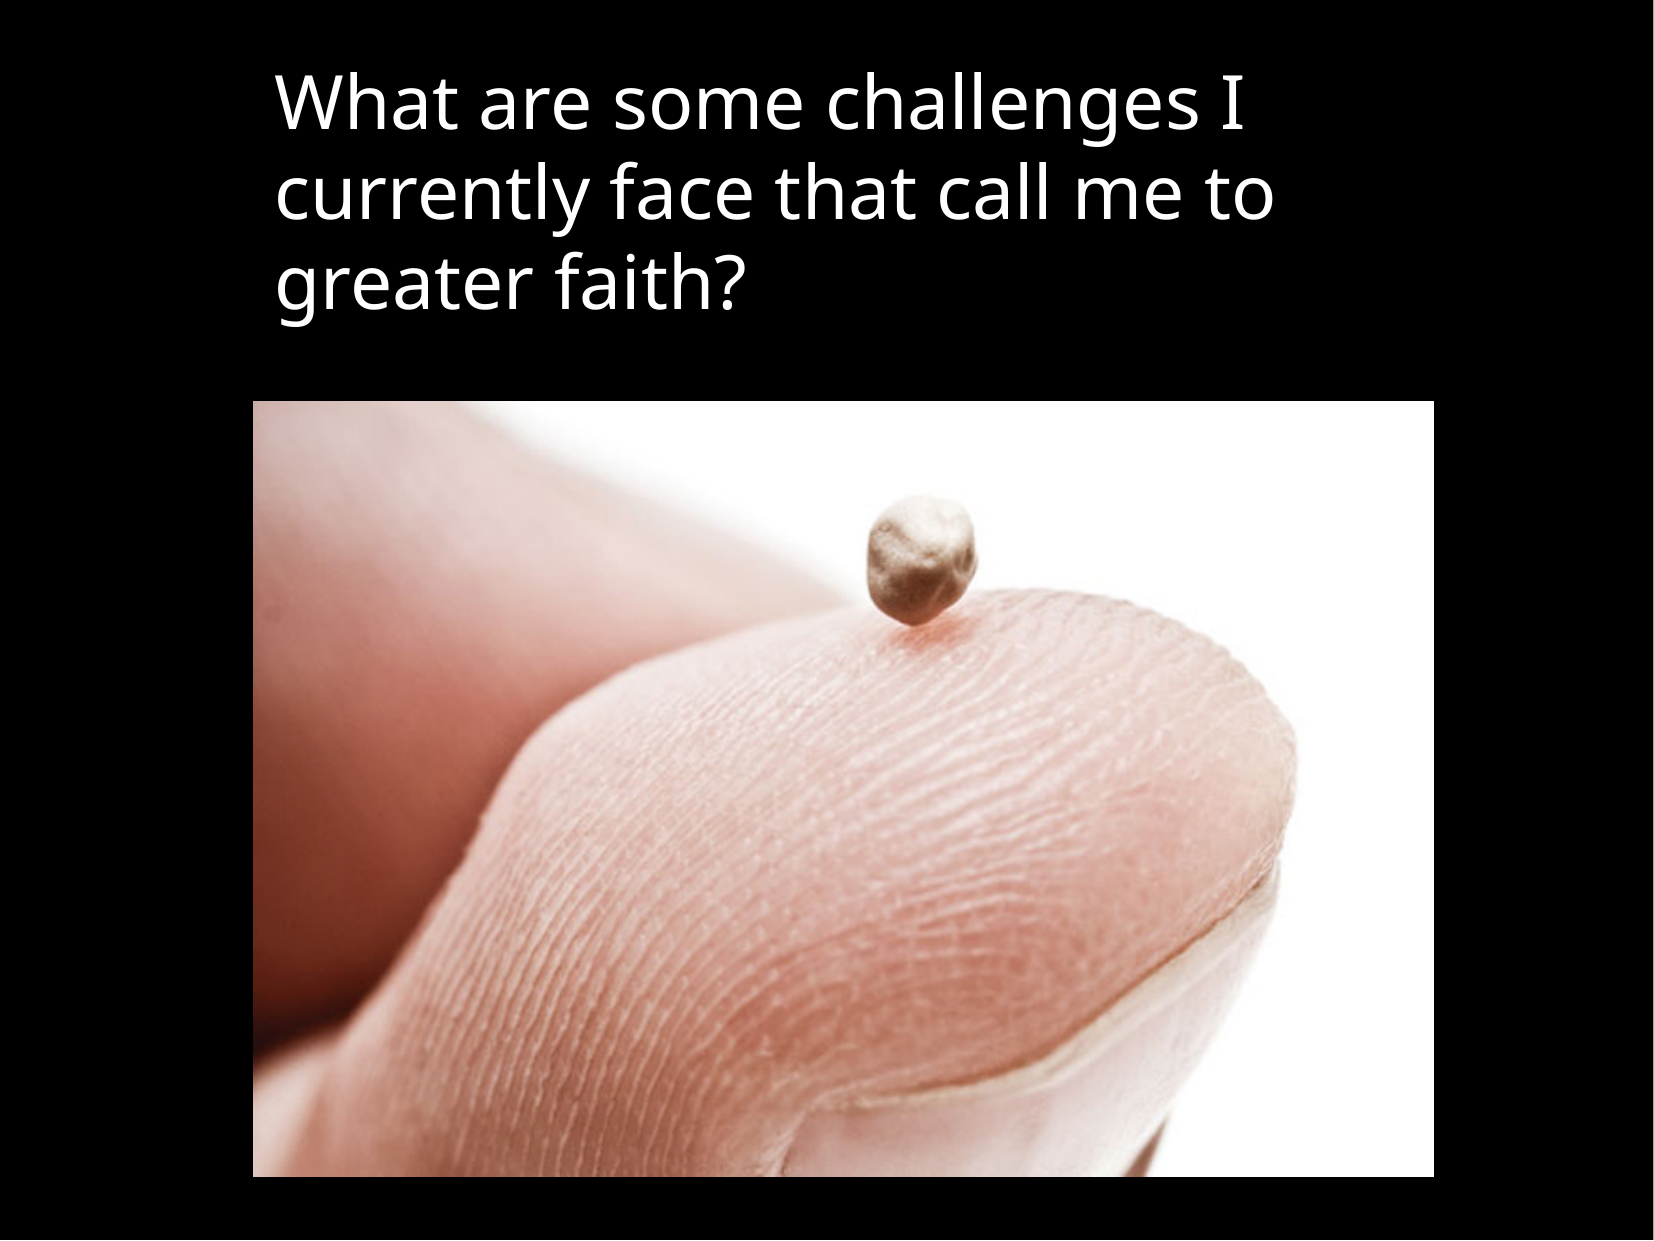

What are some challenges I currently face that call me to greater faith?